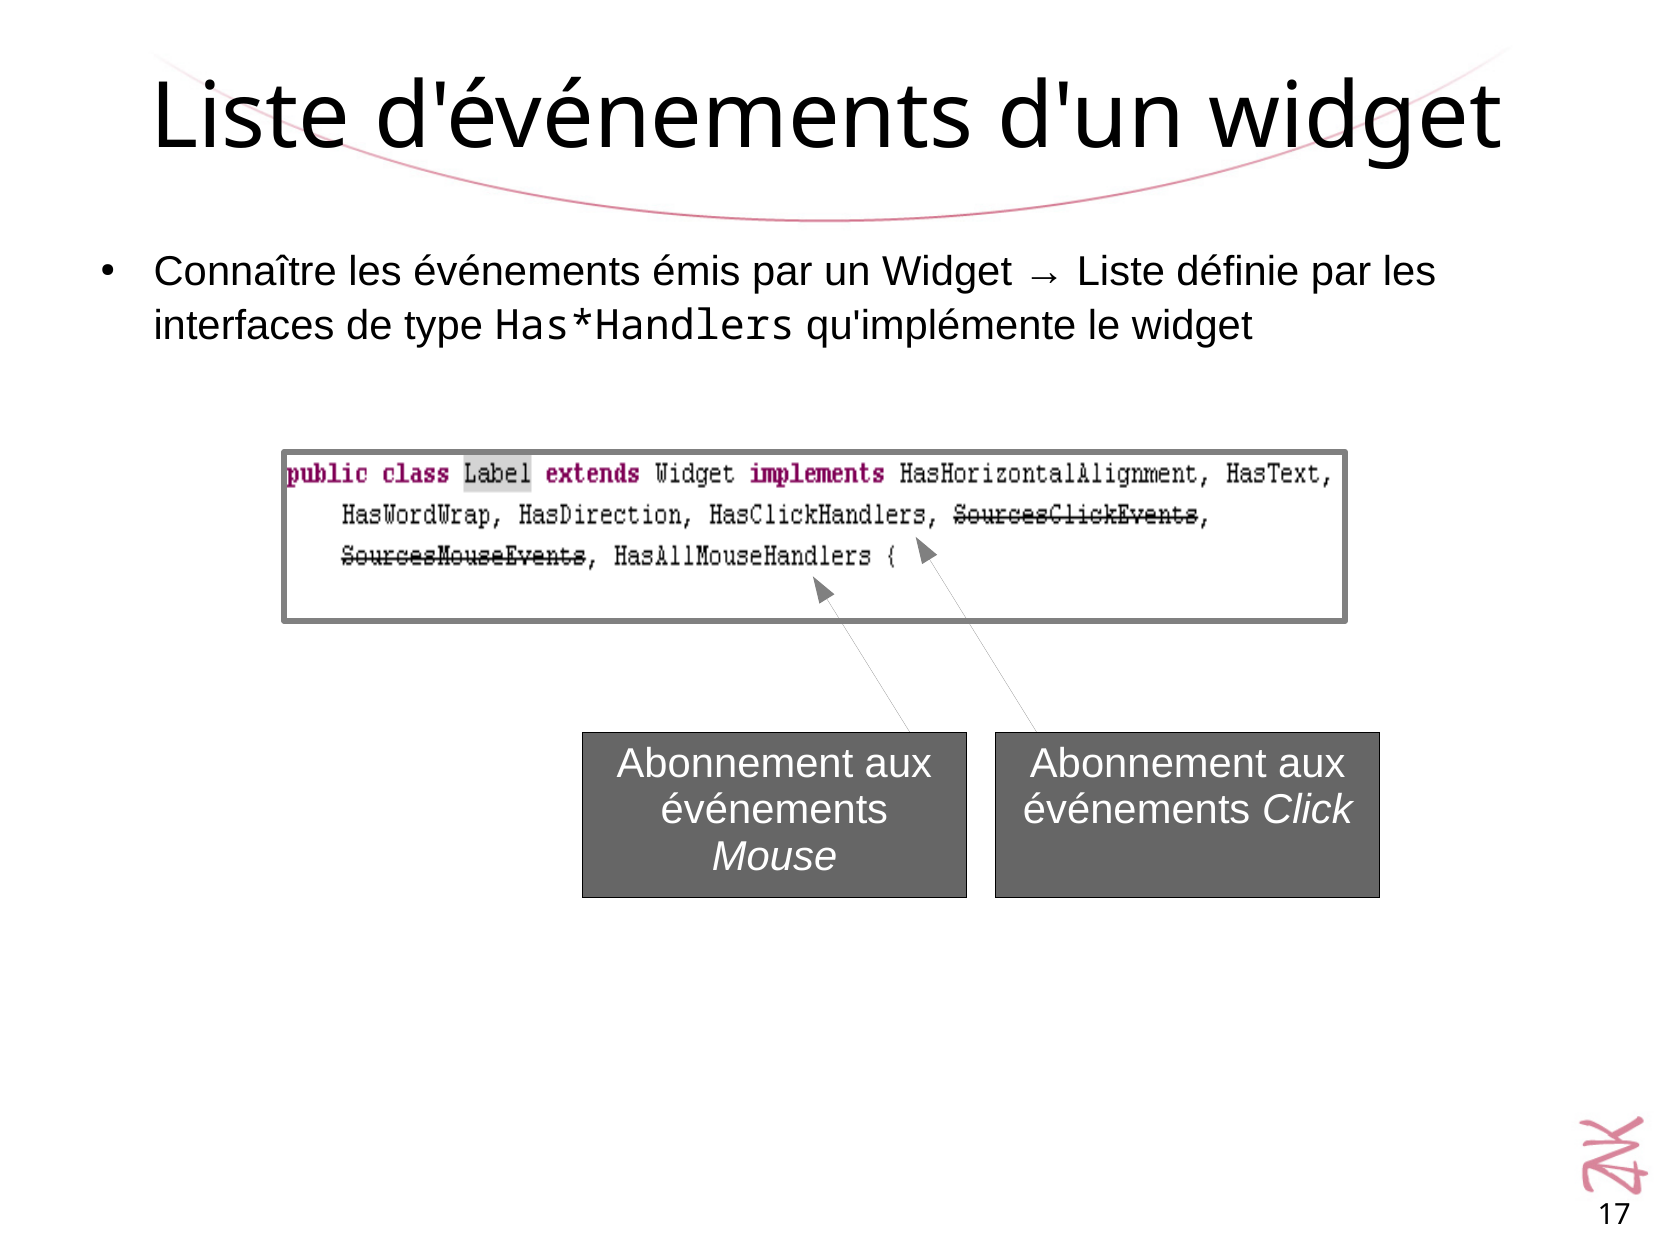

# Liste d'événements d'un widget
Connaître les événements émis par un Widget → Liste définie par les interfaces de type Has*Handlers qu'implémente le widget
Abonnement aux événements Mouse
Abonnement aux événements Click
17